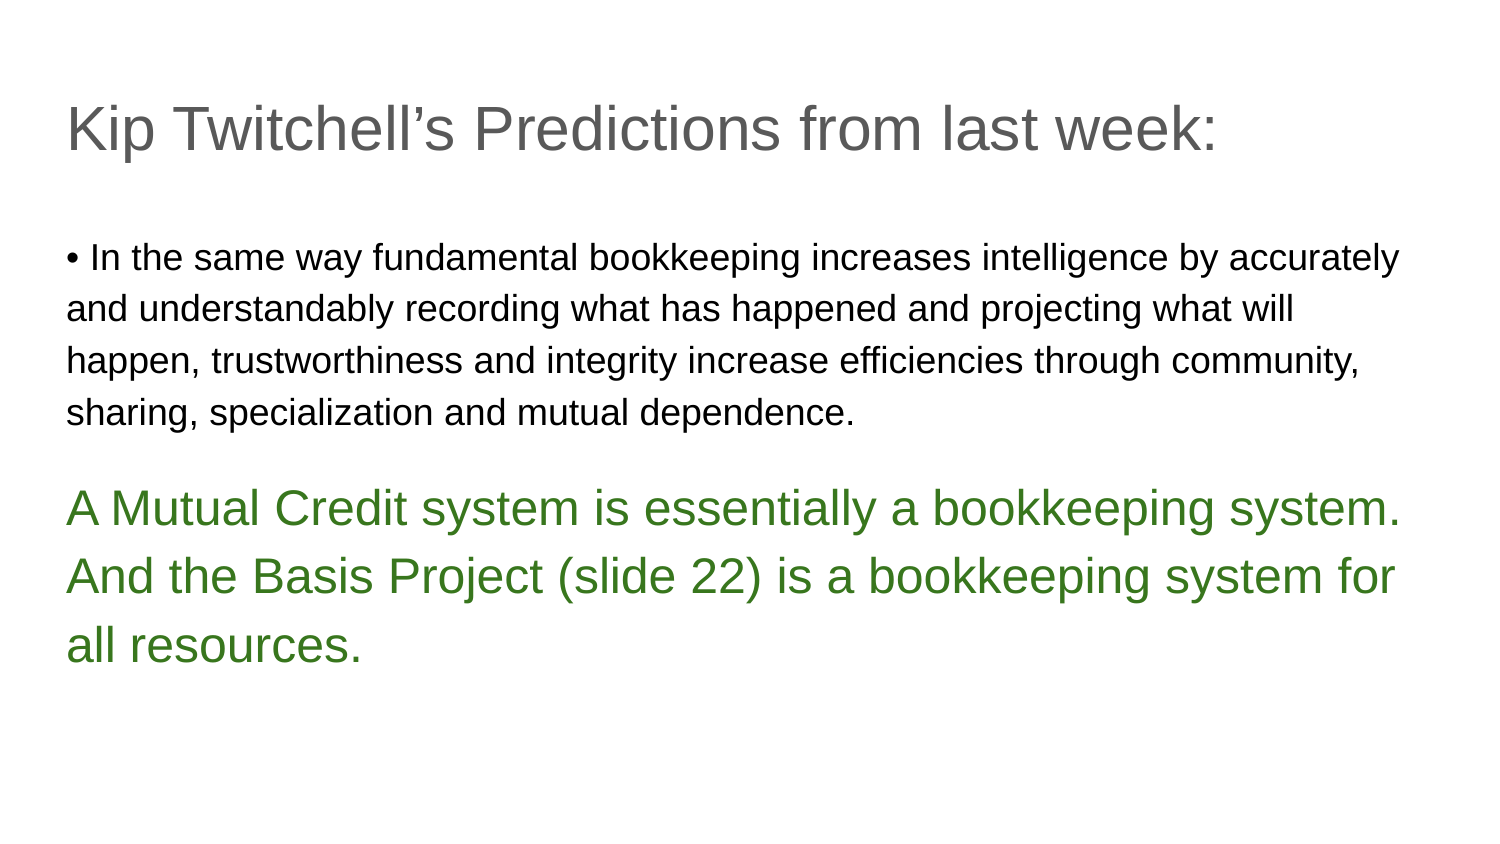

# Kip Twitchell’s Predictions from last week:
• In the same way fundamental bookkeeping increases intelligence by accurately and understandably recording what has happened and projecting what will happen, trustworthiness and integrity increase efficiencies through community, sharing, specialization and mutual dependence.
A Mutual Credit system is essentially a bookkeeping system. And the Basis Project (slide 22) is a bookkeeping system for all resources.